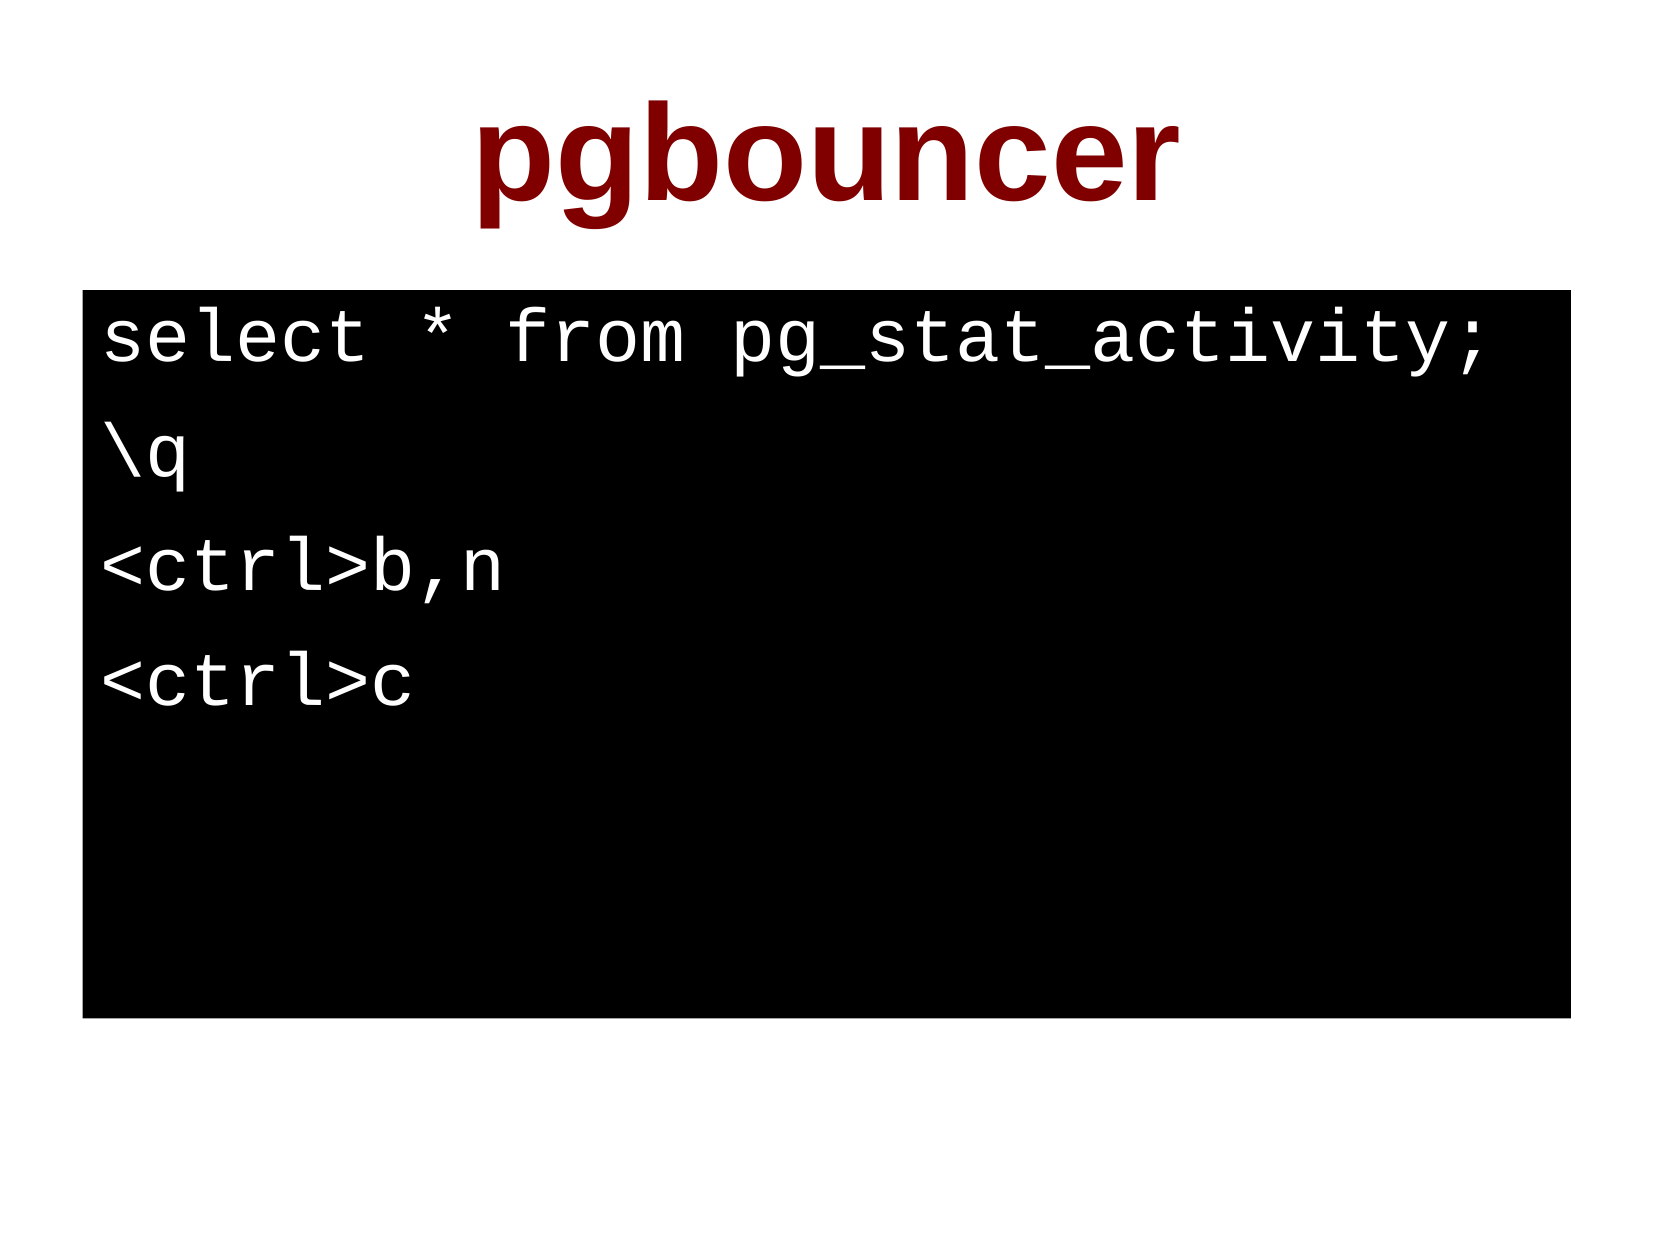

# pgbouncer
select * from pg_stat_activity;
\q
<ctrl>b,n
<ctrl>c